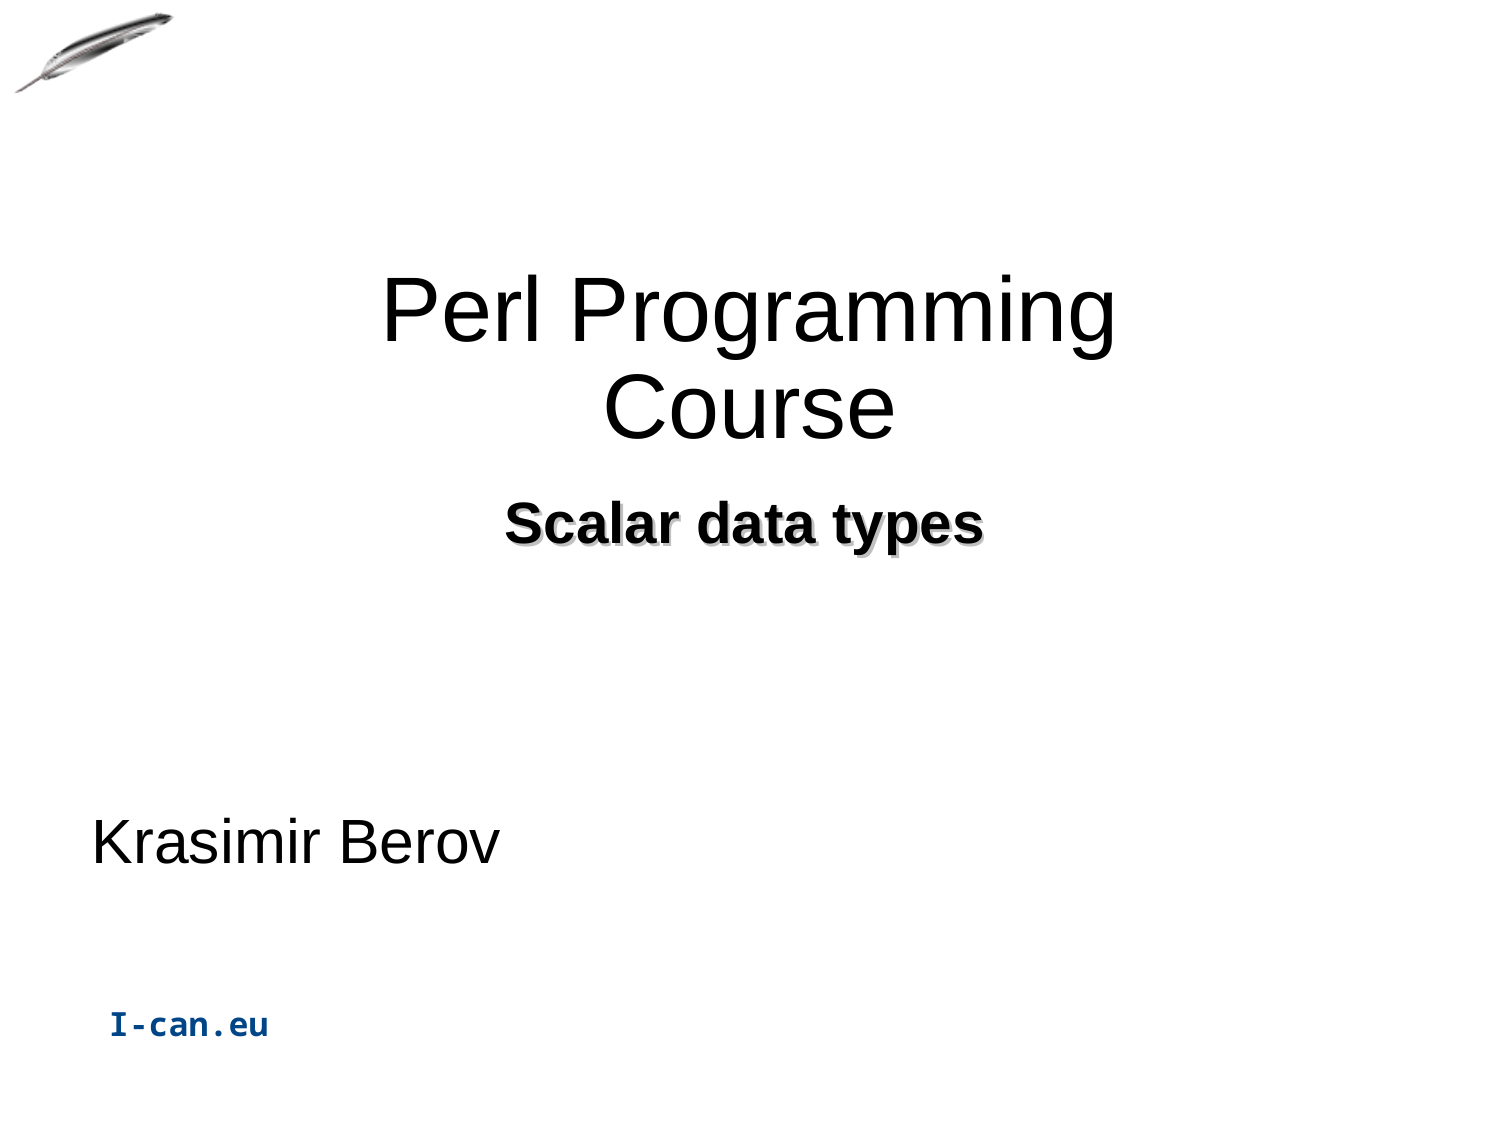

# Perl Programming Course
Scalar data types
Krasimir Berov
I-can.eu